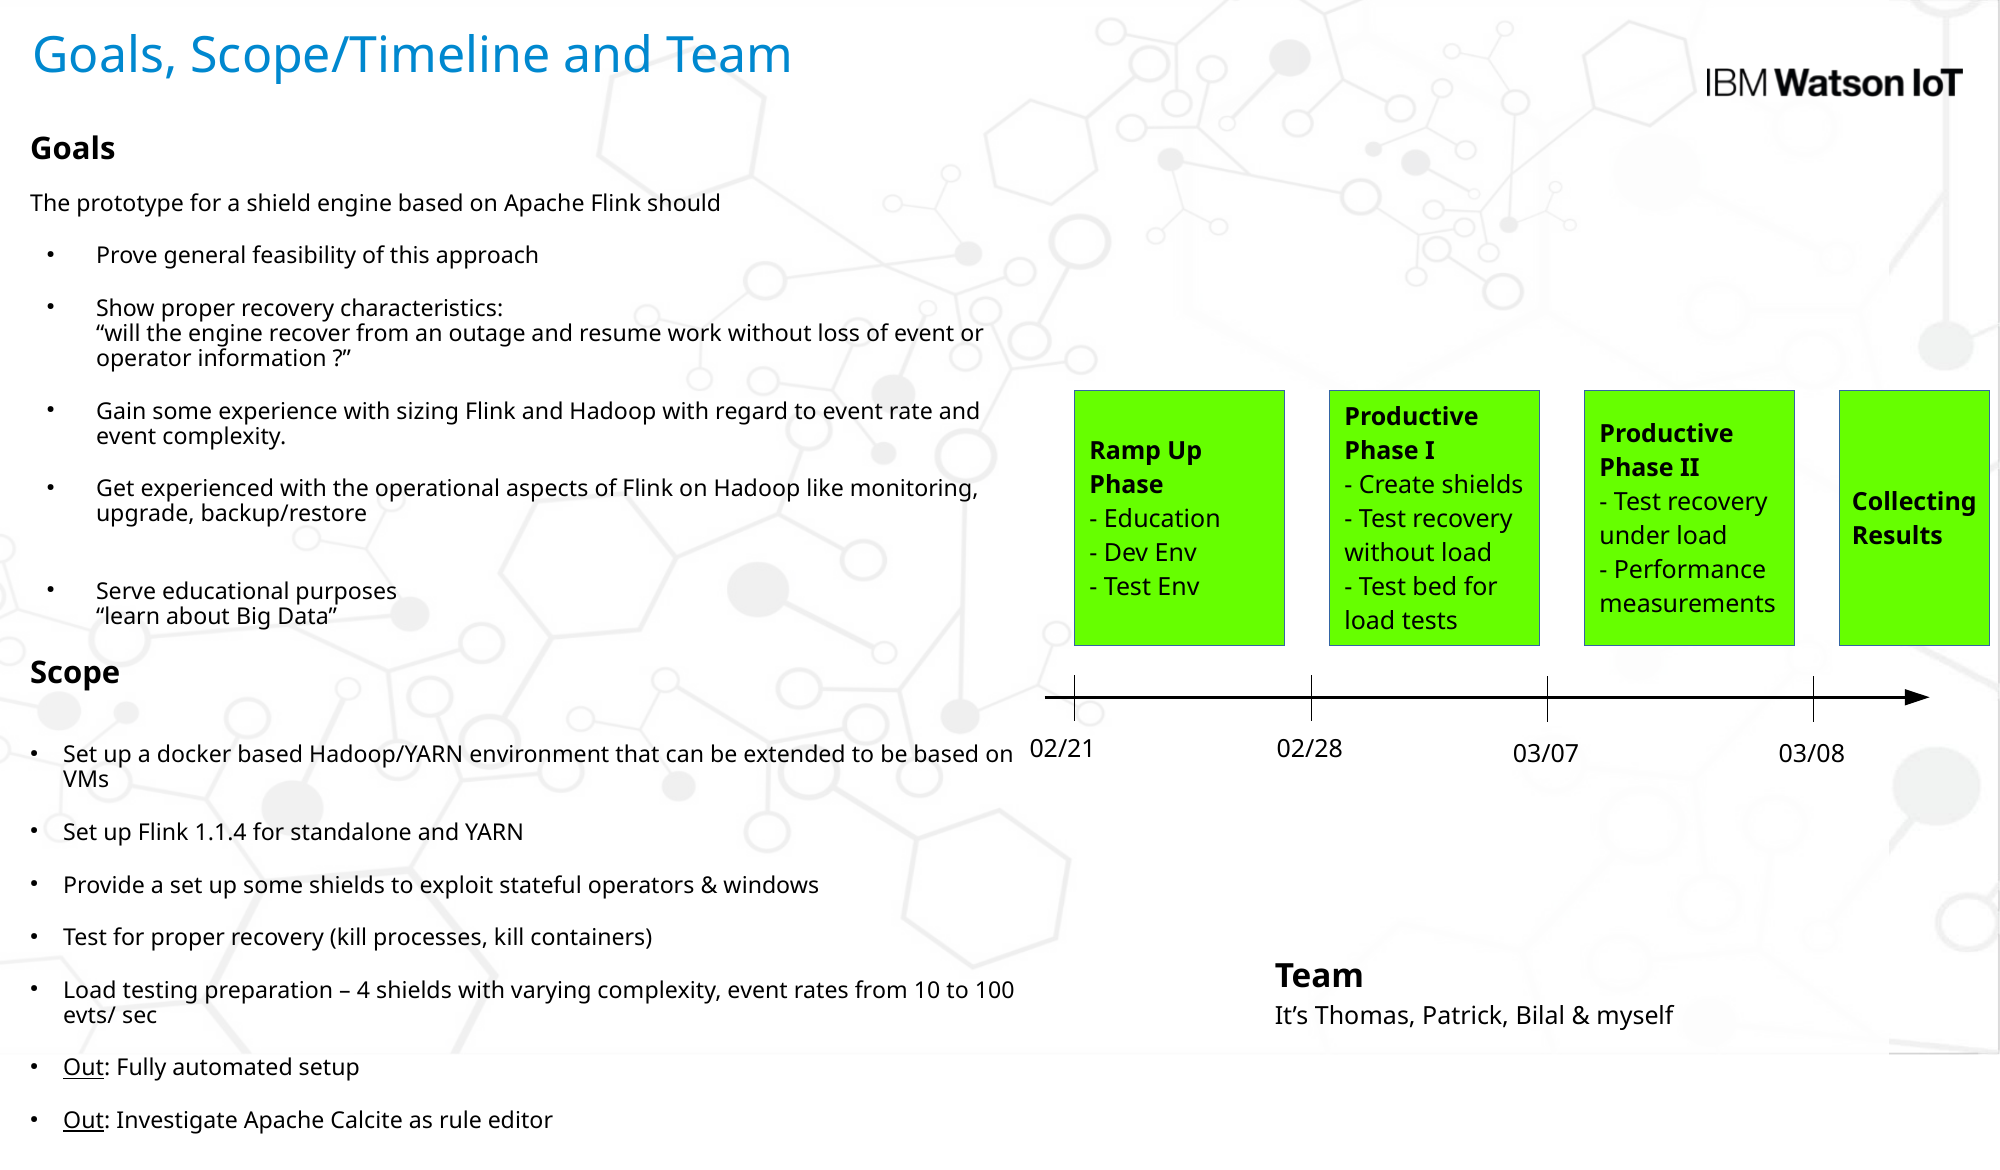

# Goals, Scope/Timeline and Team
Goals
The prototype for a shield engine based on Apache Flink should
Prove general feasibility of this approach
Show proper recovery characteristics:
“will the engine recover from an outage and resume work without loss of event or operator information ?”
Gain some experience with sizing Flink and Hadoop with regard to event rate and event complexity.
Get experienced with the operational aspects of Flink on Hadoop like monitoring, upgrade, backup/restore
Serve educational purposes
“learn about Big Data”
Scope
Set up a docker based Hadoop/YARN environment that can be extended to be based on VMs
Set up Flink 1.1.4 for standalone and YARN
Provide a set up some shields to exploit stateful operators & windows
Test for proper recovery (kill processes, kill containers)
Load testing preparation – 4 shields with varying complexity, event rates from 10 to 100 evts/ sec
Out: Fully automated setup
Out: Investigate Apache Calcite as rule editor
Ramp Up
Phase
- Education
- Dev Env
- Test Env
Productive
Phase I
- Create shields
- Test recovery
without load
- Test bed for
load tests
Productive
Phase II
- Test recovery
under load
- Performance
measurements
Collecting
Results
02/21
02/28
03/07
03/08
Team
It’s Thomas, Patrick, Bilal & myself